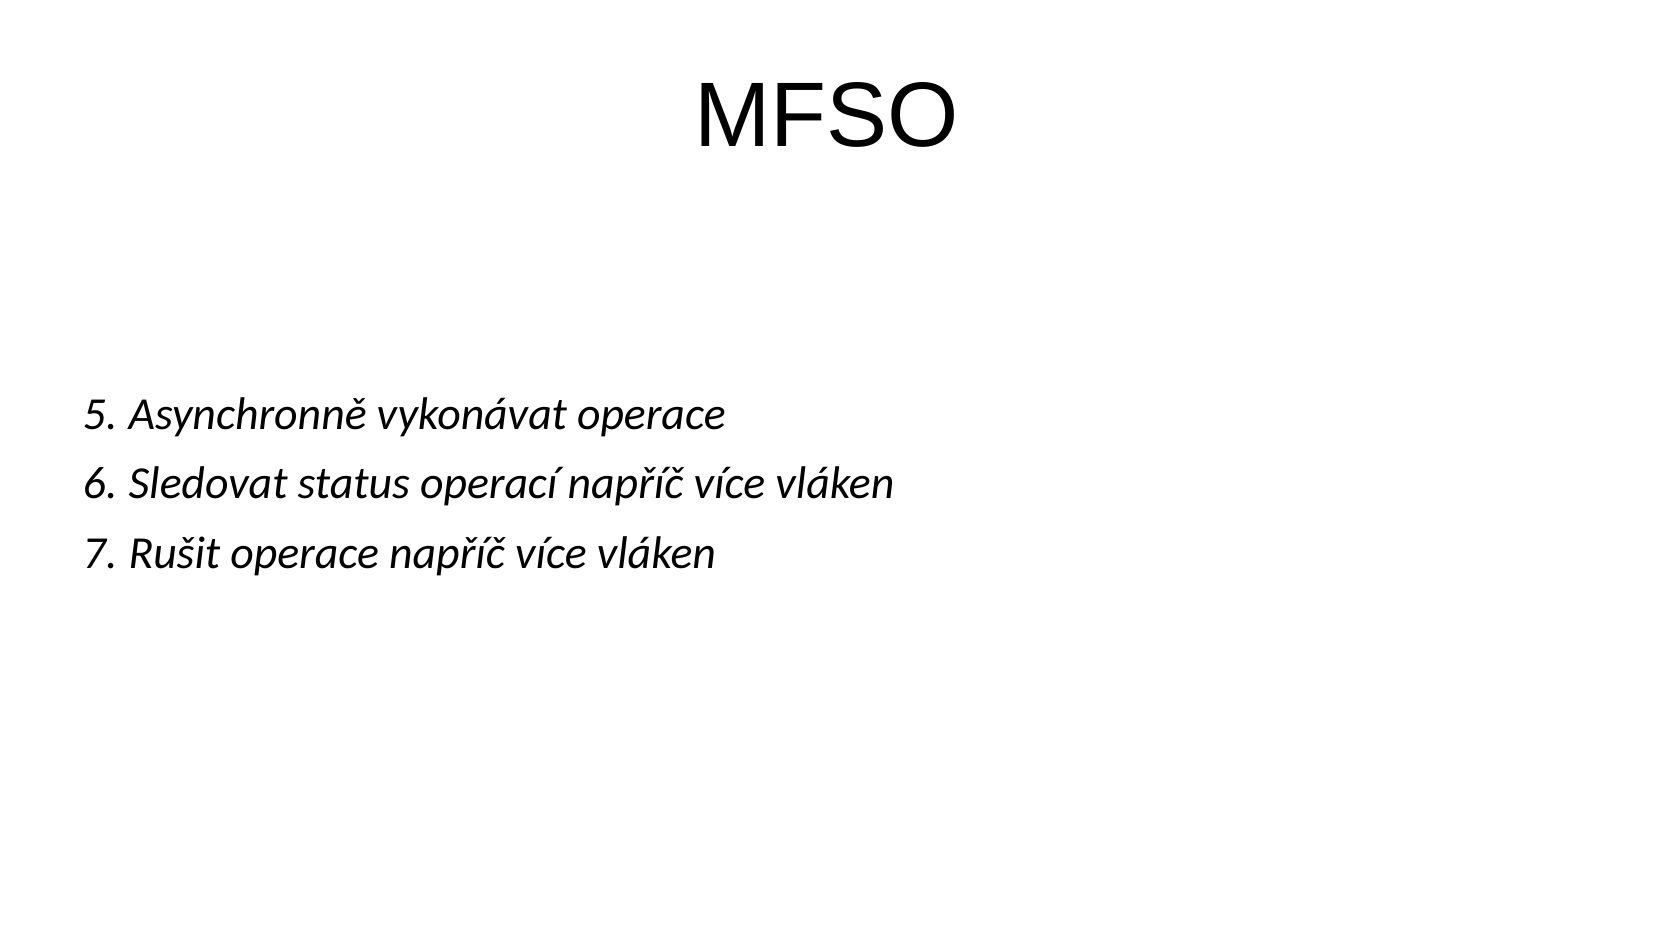

# MFSO
 Asynchronně vykonávat operace
 Sledovat status operací napříč více vláken
 Rušit operace napříč více vláken